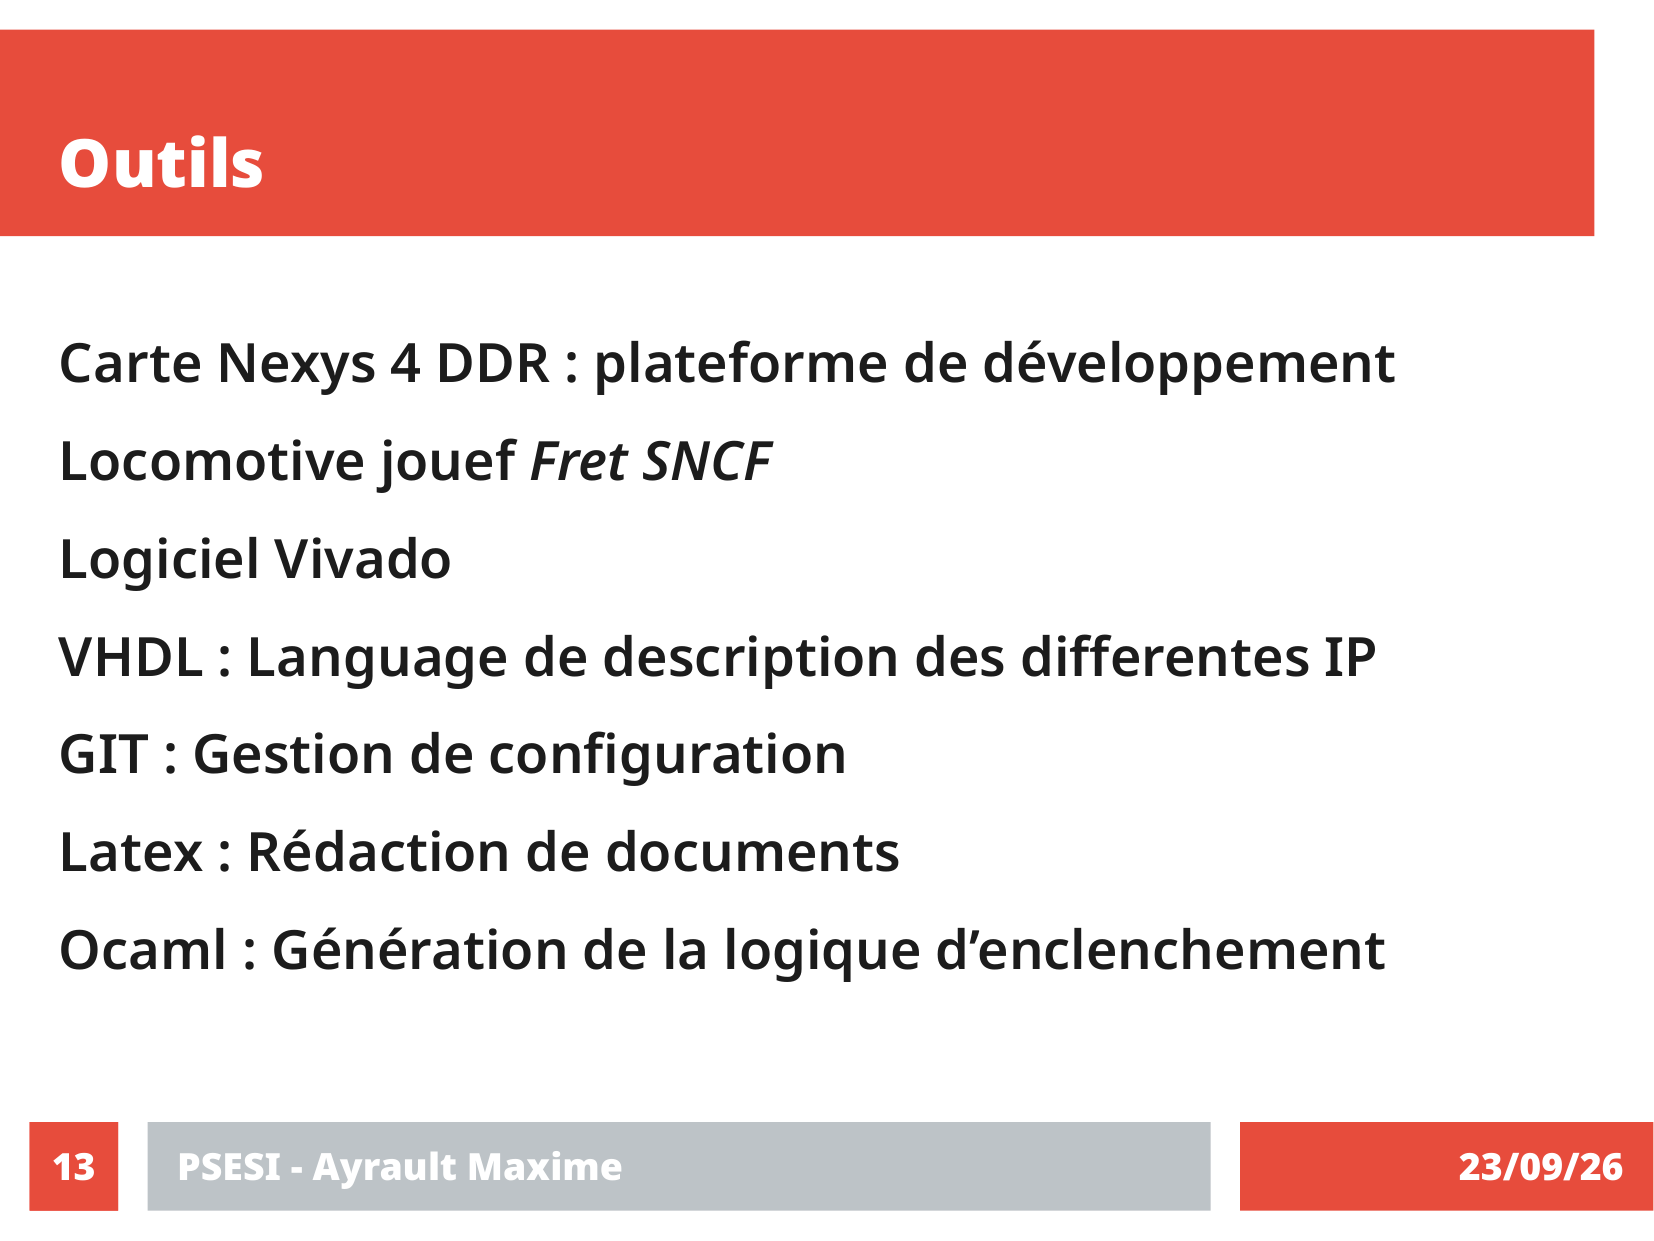

# Outils
Carte Nexys 4 DDR : plateforme de développement
Locomotive jouef Fret SNCF
Logiciel Vivado
VHDL : Language de description des differentes IP
GIT : Gestion de configuration
Latex : Rédaction de documents
Ocaml : Génération de la logique d’enclenchement
13
PSESI - Ayrault Maxime